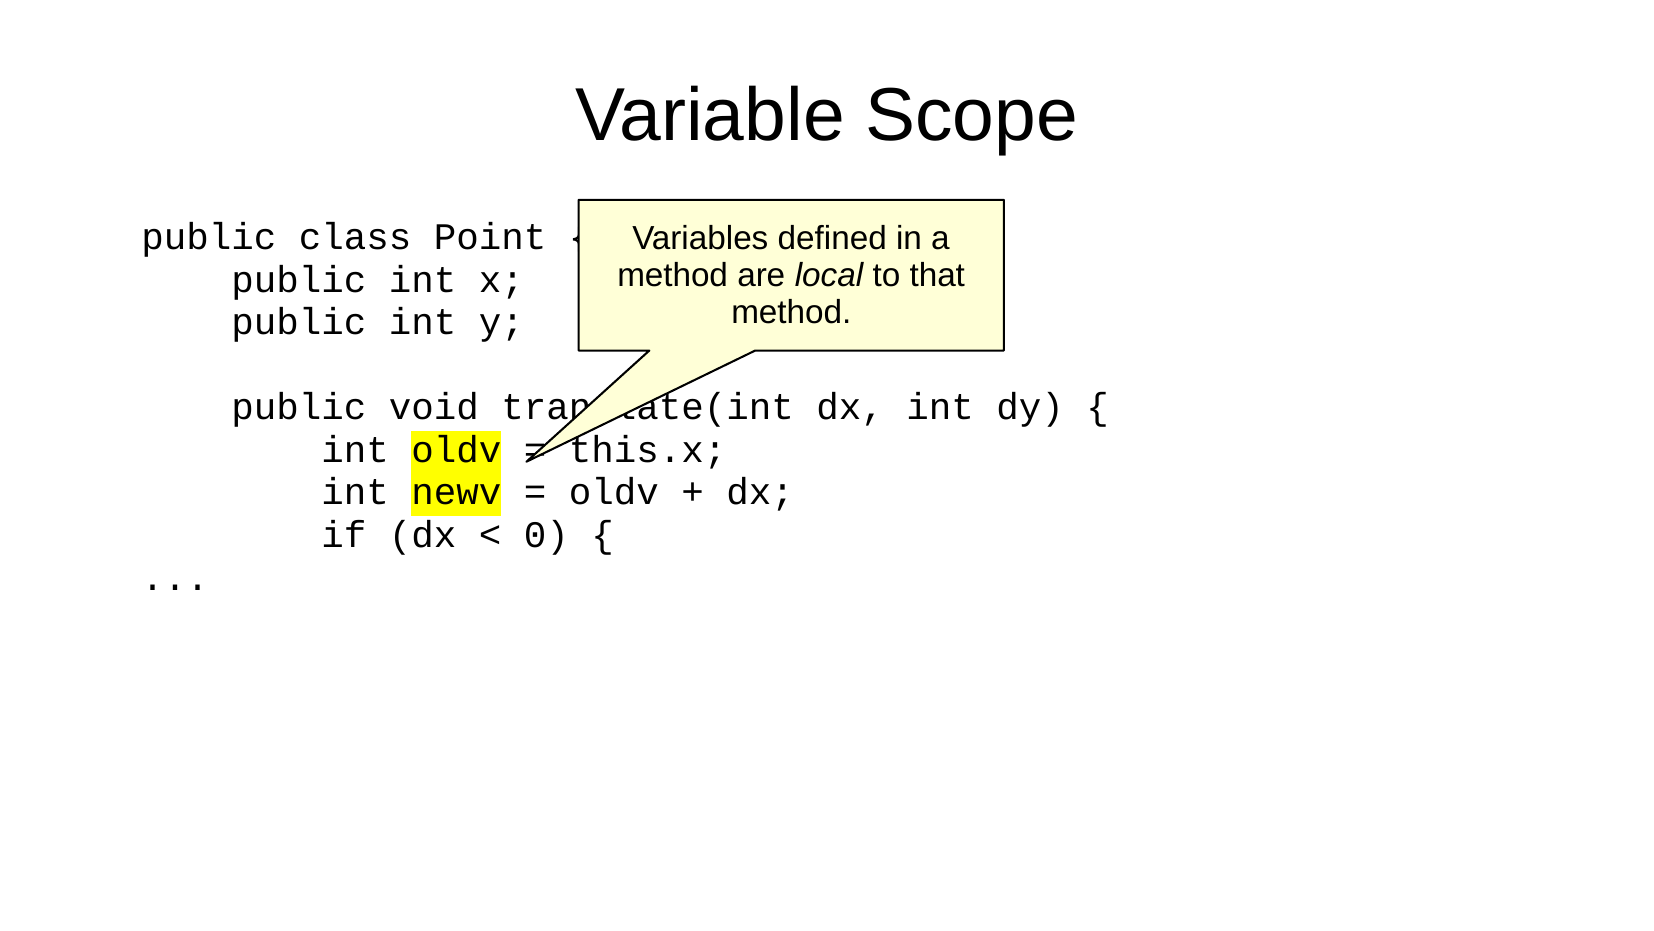

# Variable Scope
Variables defined in a
method are local to that
method.
public class Point {
 public int x;
 public int y;
 public void translate(int dx, int dy) {
 int oldv = this.x;
 int newv = oldv + dx;
 if (dx < 0) {
...